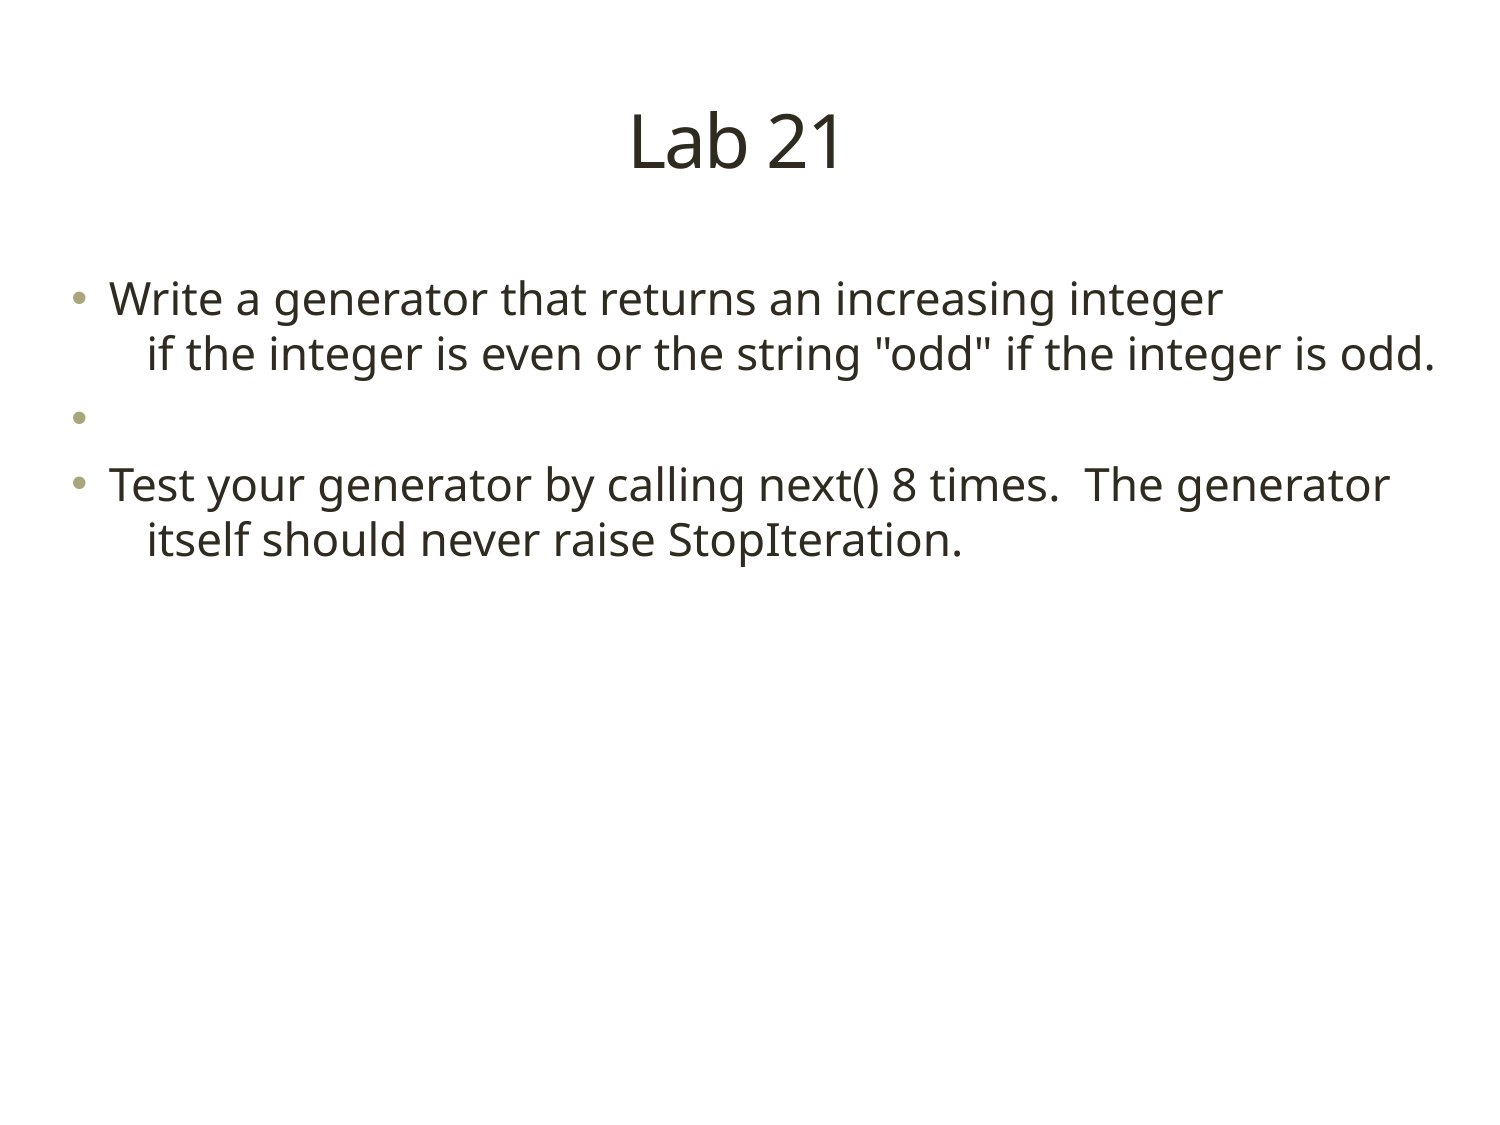

# Lab 21
Write a generator that returns an increasing integer
if the integer is even or the string "odd" if the integer is odd.
Test your generator by calling next() 8 times. The generator itself should never raise StopIteration.